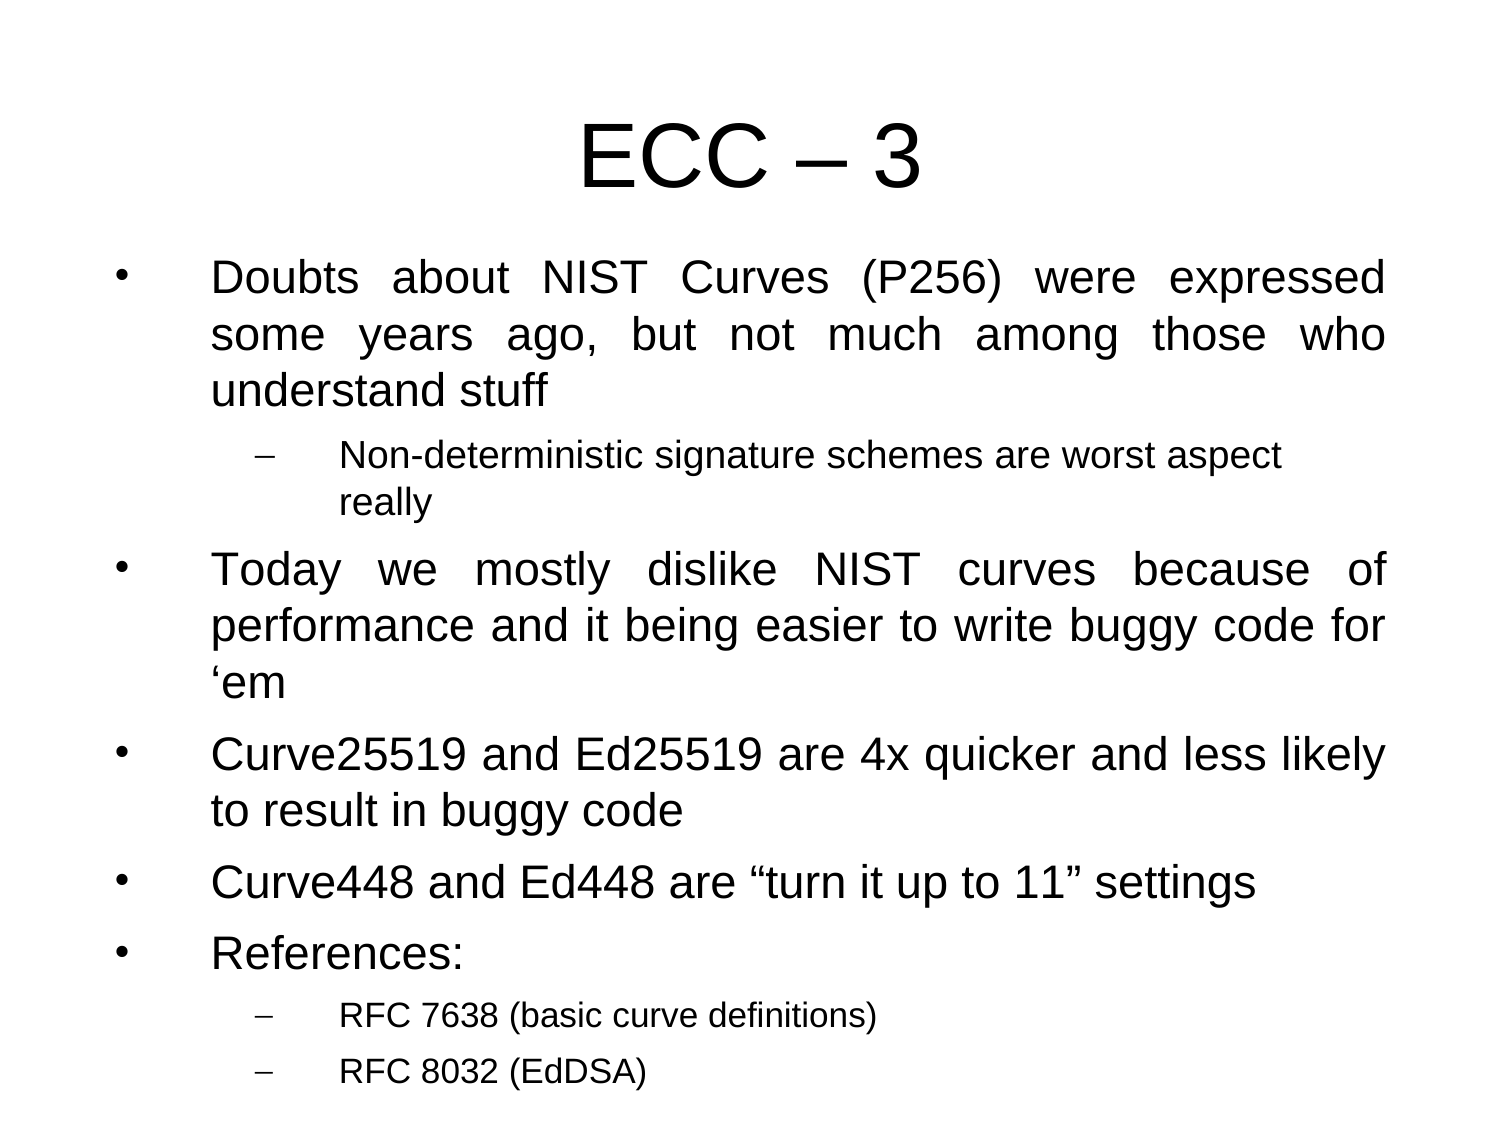

# ECC – 3
Doubts about NIST Curves (P256) were expressed some years ago, but not much among those who understand stuff
Non-deterministic signature schemes are worst aspect really
Today we mostly dislike NIST curves because of performance and it being easier to write buggy code for ‘em
Curve25519 and Ed25519 are 4x quicker and less likely to result in buggy code
Curve448 and Ed448 are “turn it up to 11” settings
References:
RFC 7638 (basic curve definitions)
RFC 8032 (EdDSA)